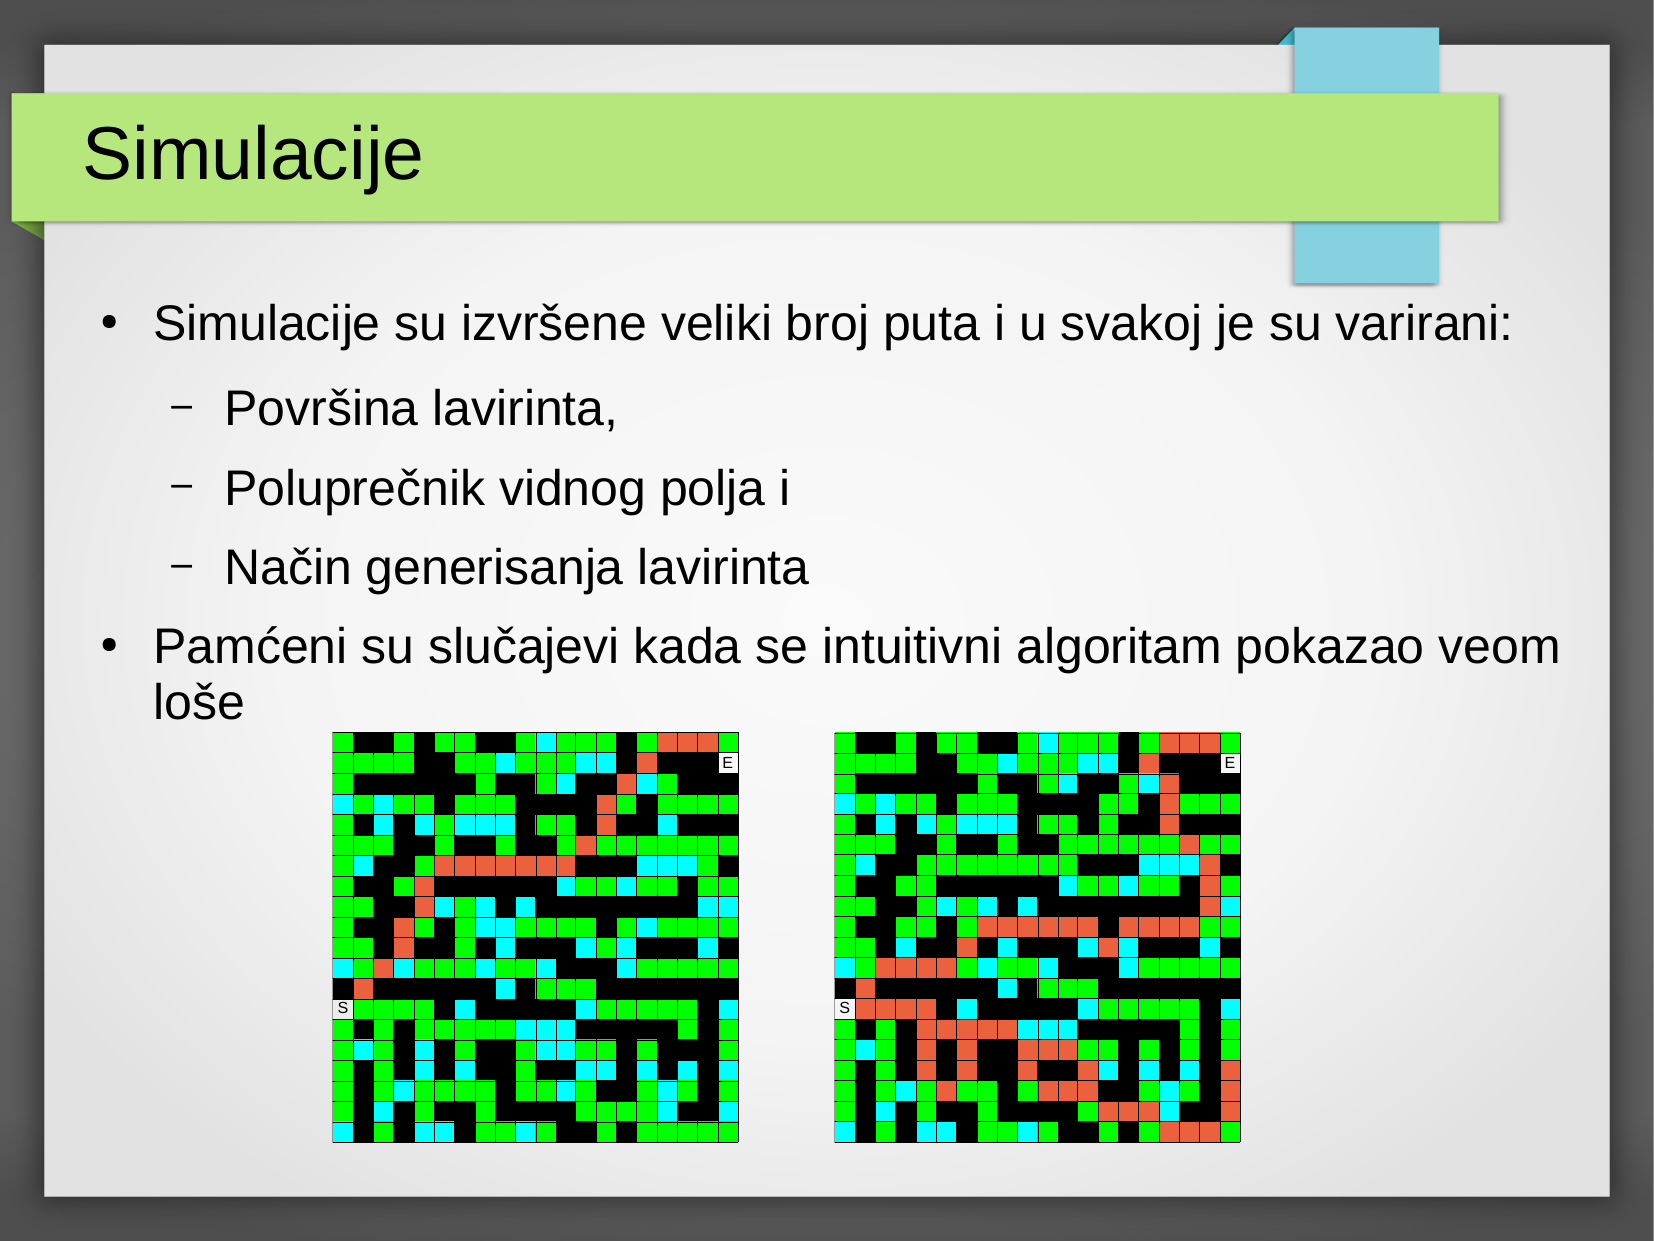

# Simulacije
Simulacije su izvršene veliki broj puta i u svakoj je su varirani:
Površina lavirinta,
Poluprečnik vidnog polja i
Način generisanja lavirinta
Pamćeni su slučajevi kada se intuitivni algoritam pokazao veom loše